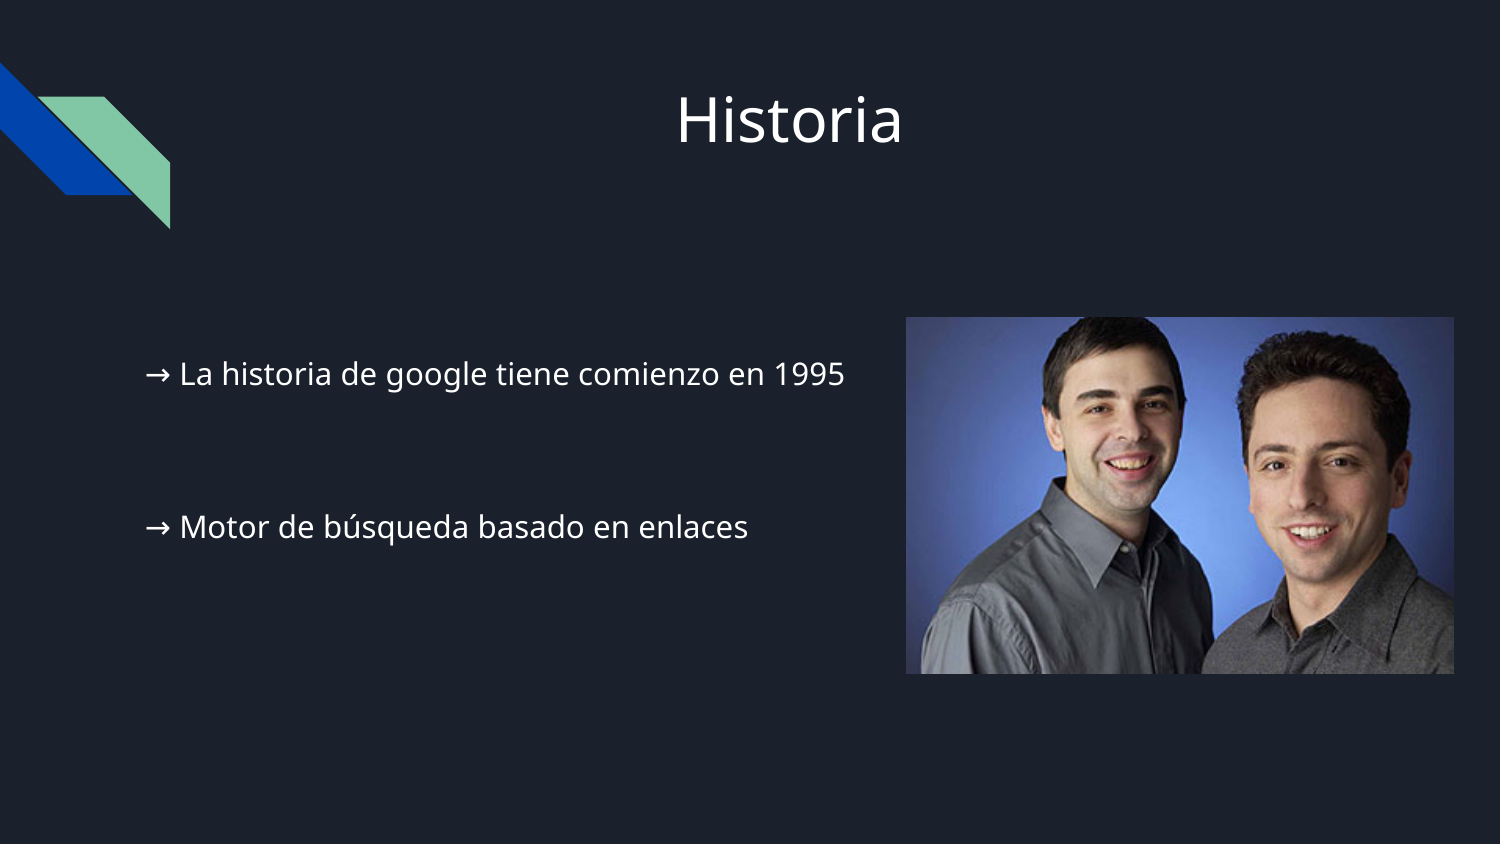

# Historia
→ La historia de google tiene comienzo en 1995
→ Motor de búsqueda basado en enlaces